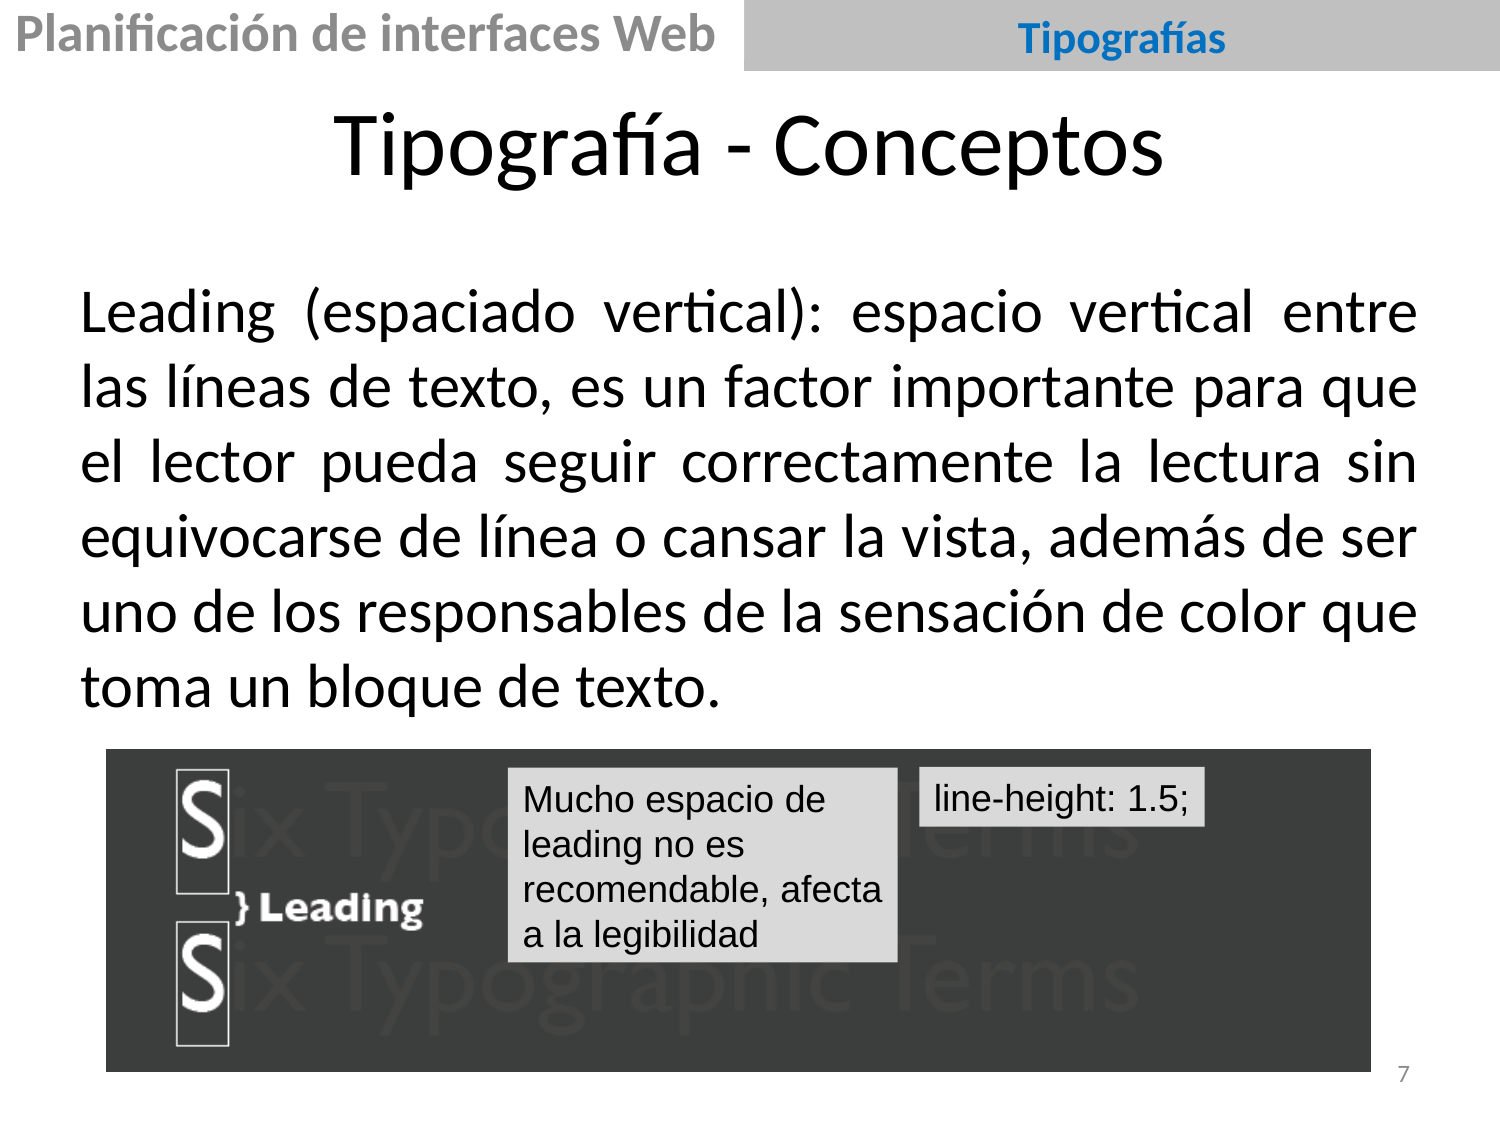

Planificación de interfaces Web
Tipografías
# Tipografía - Conceptos
Leading (espaciado vertical): espacio vertical entre las líneas de texto, es un factor importante para que el lector pueda seguir correctamente la lectura sin equivocarse de línea o cansar la vista, además de ser uno de los responsables de la sensación de color que toma un bloque de texto.
line-height: 1.5;
Mucho espacio de leading no es recomendable, afecta a la legibilidad